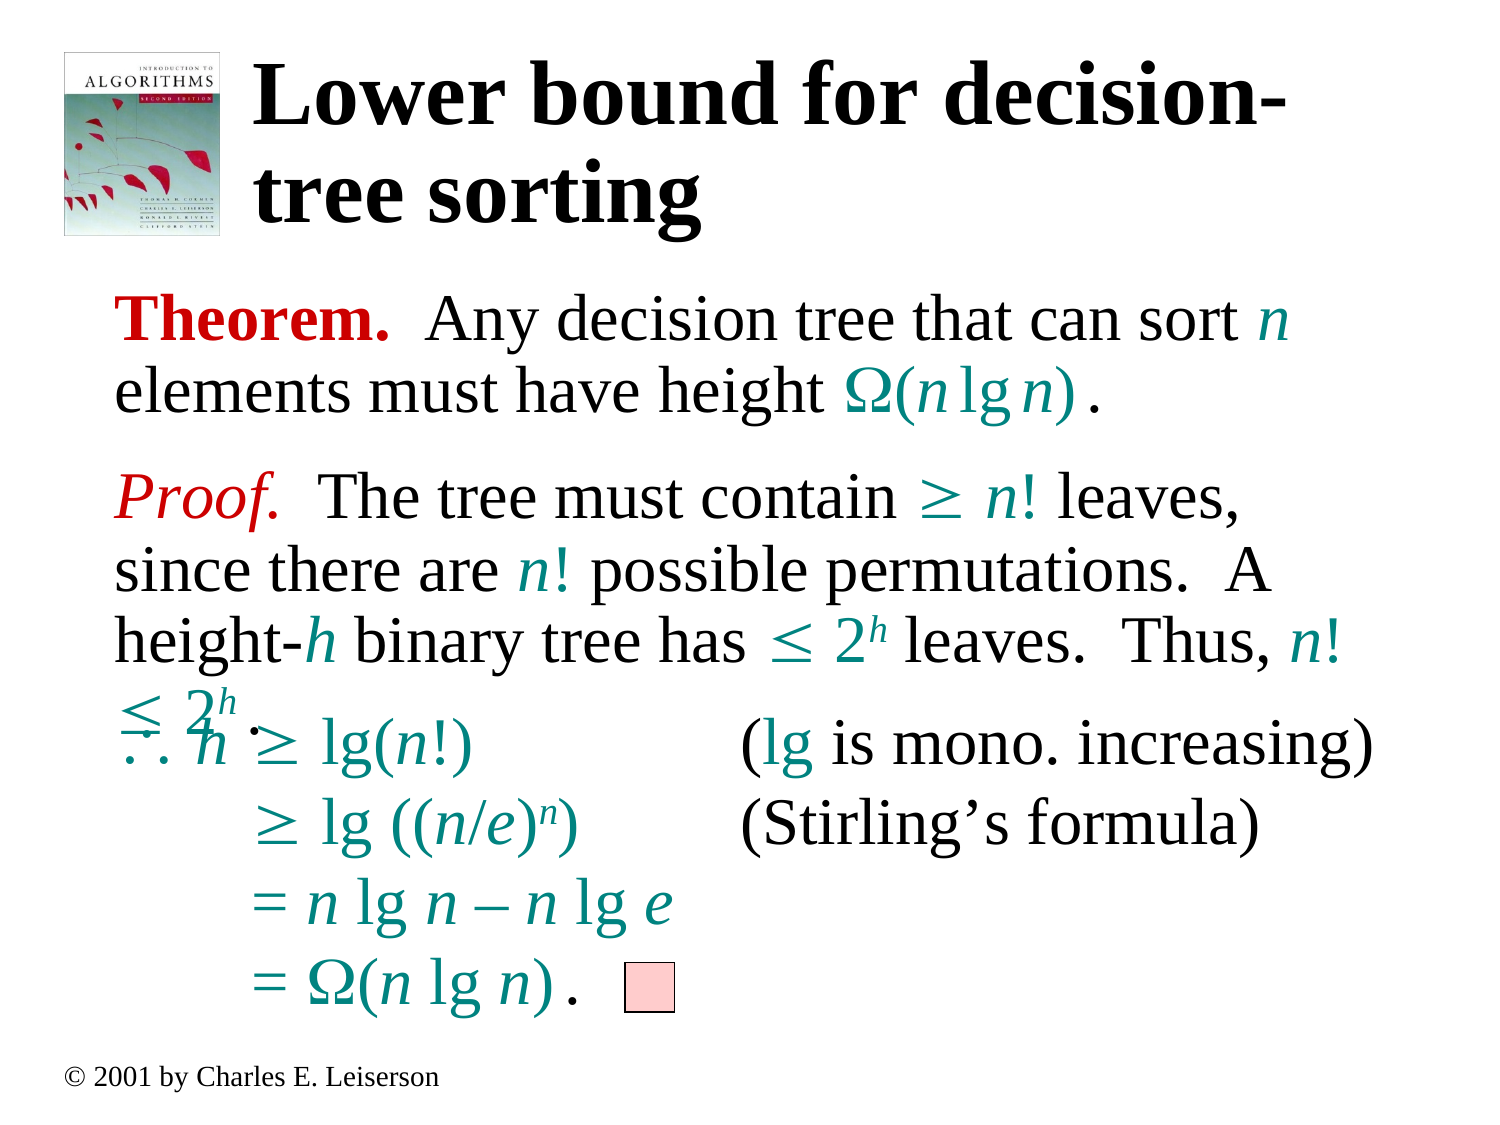

# Lower bound for decision-tree sorting
Theorem. Any decision tree that can sort n elements must have height (n lg n) .
Proof. The tree must contain  n! leaves, since there are n! possible permutations. A height-h binary tree has  2h leaves. Thus, n!  2h .
 	h	 lg(n!)	(lg is mono. increasing)
		 lg ((n/e)n)	(Stirling’s formula)
		= n lg n – n lg e
		= (n lg n) .